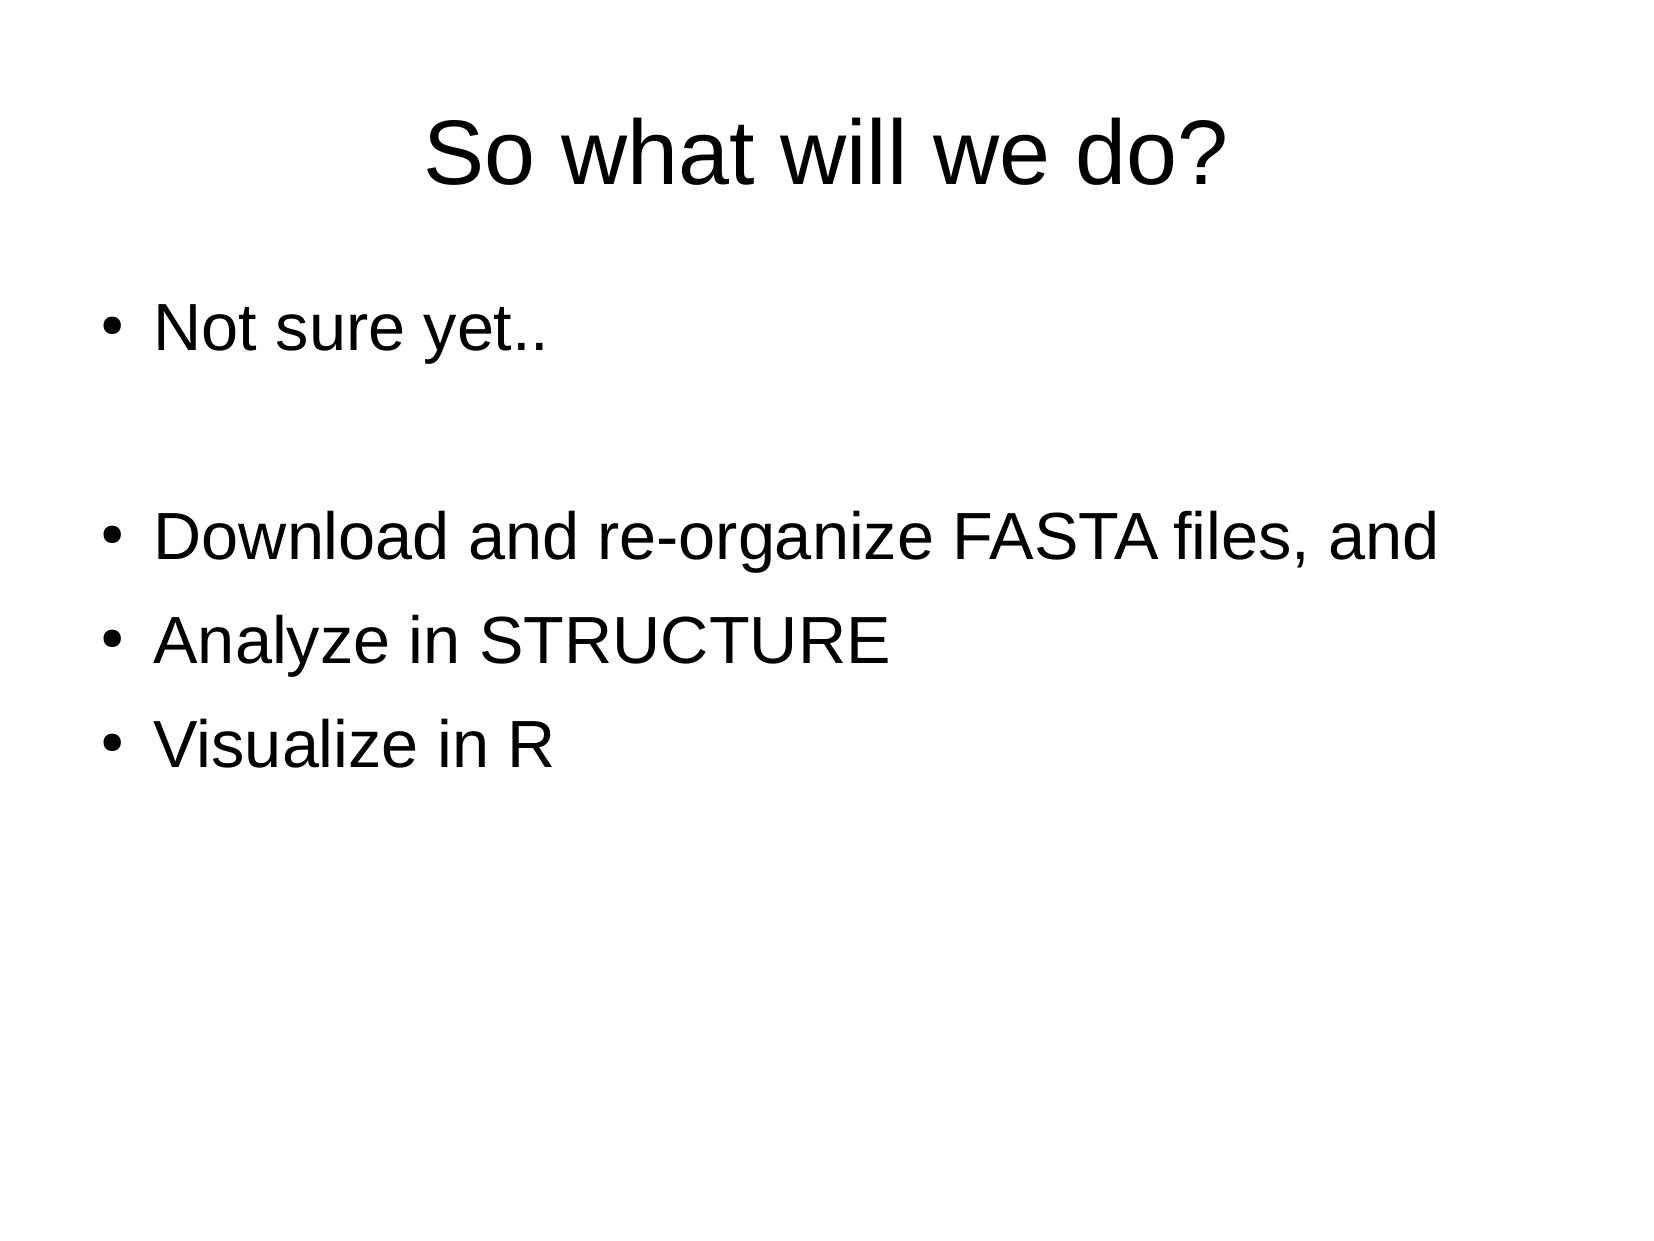

# So what will we do?
Not sure yet..
Download and re-organize FASTA files, and
Analyze in STRUCTURE
Visualize in R